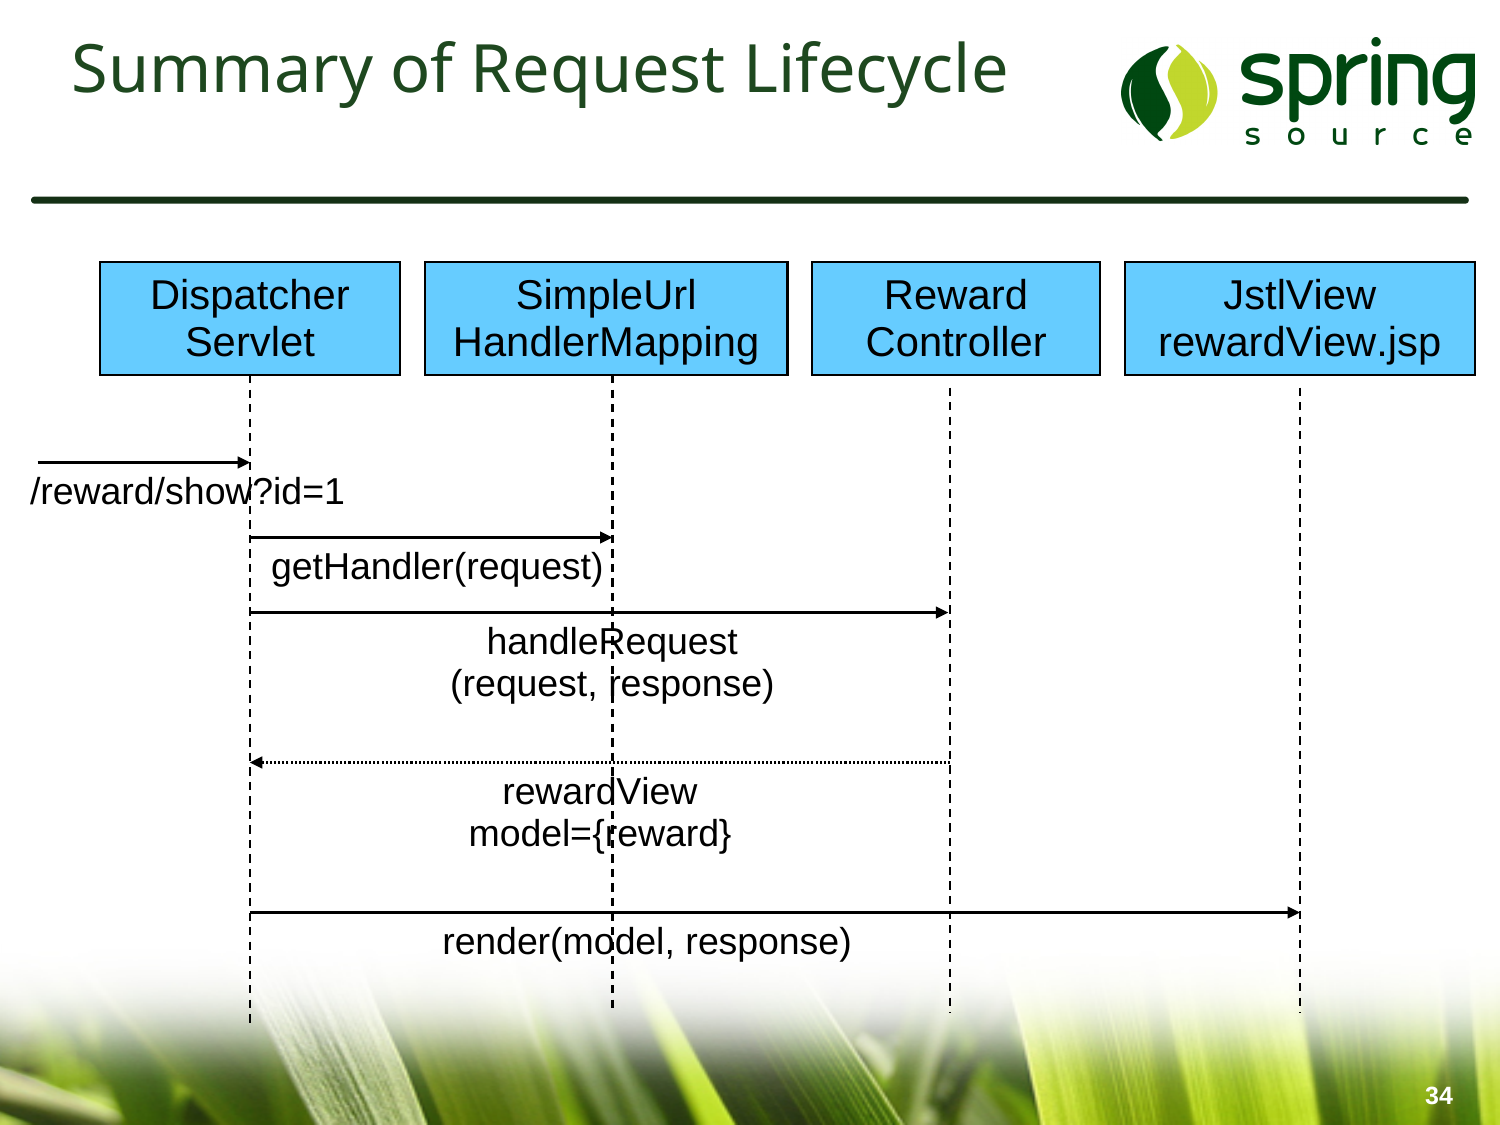

# Summary of Request Lifecycle
Dispatcher
Servlet
SimpleUrl
HandlerMapping
Reward
Controller
JstlView
rewardView.jsp
/reward/show?id=1
getHandler(request)
handleRequest
(request, response)
rewardView
model={reward}
render(model, response)